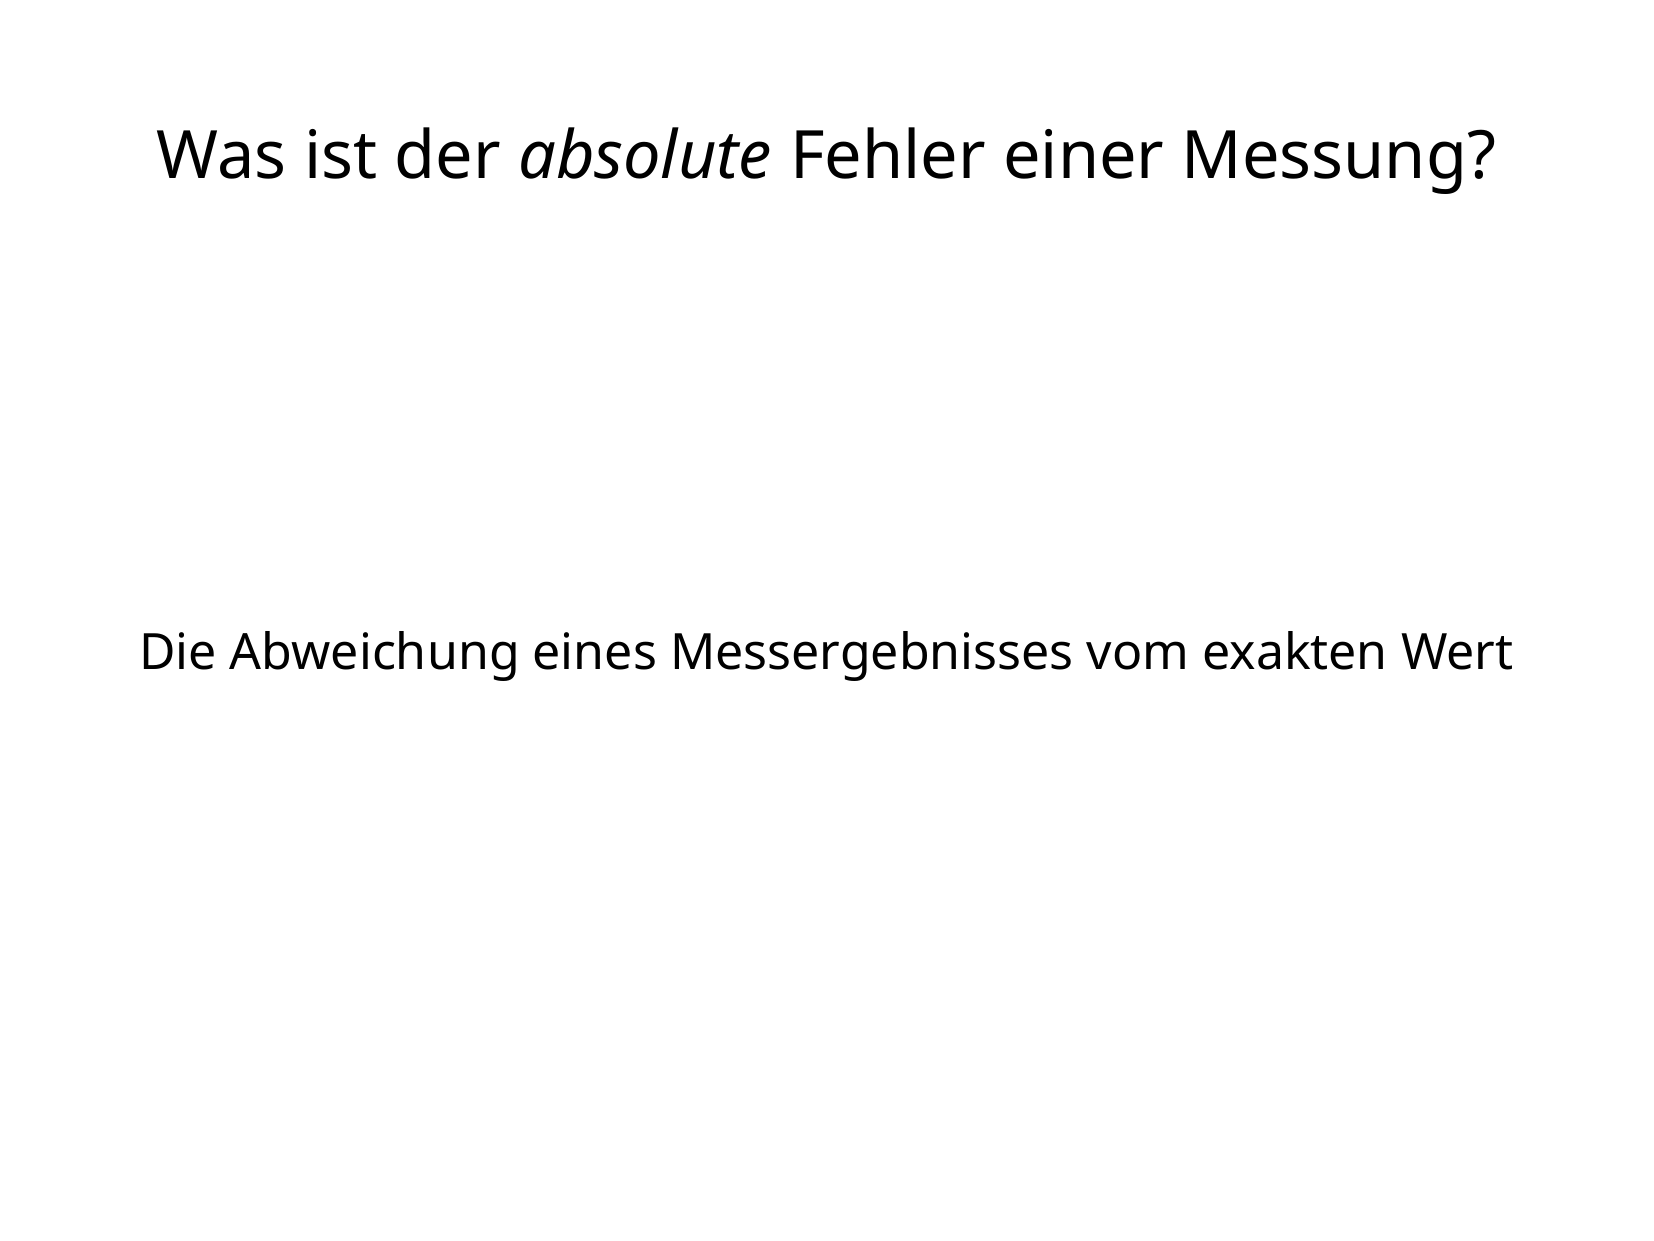

# Was ist der absolute Fehler einer Messung?
Die Abweichung eines Messergebnisses vom exakten Wert